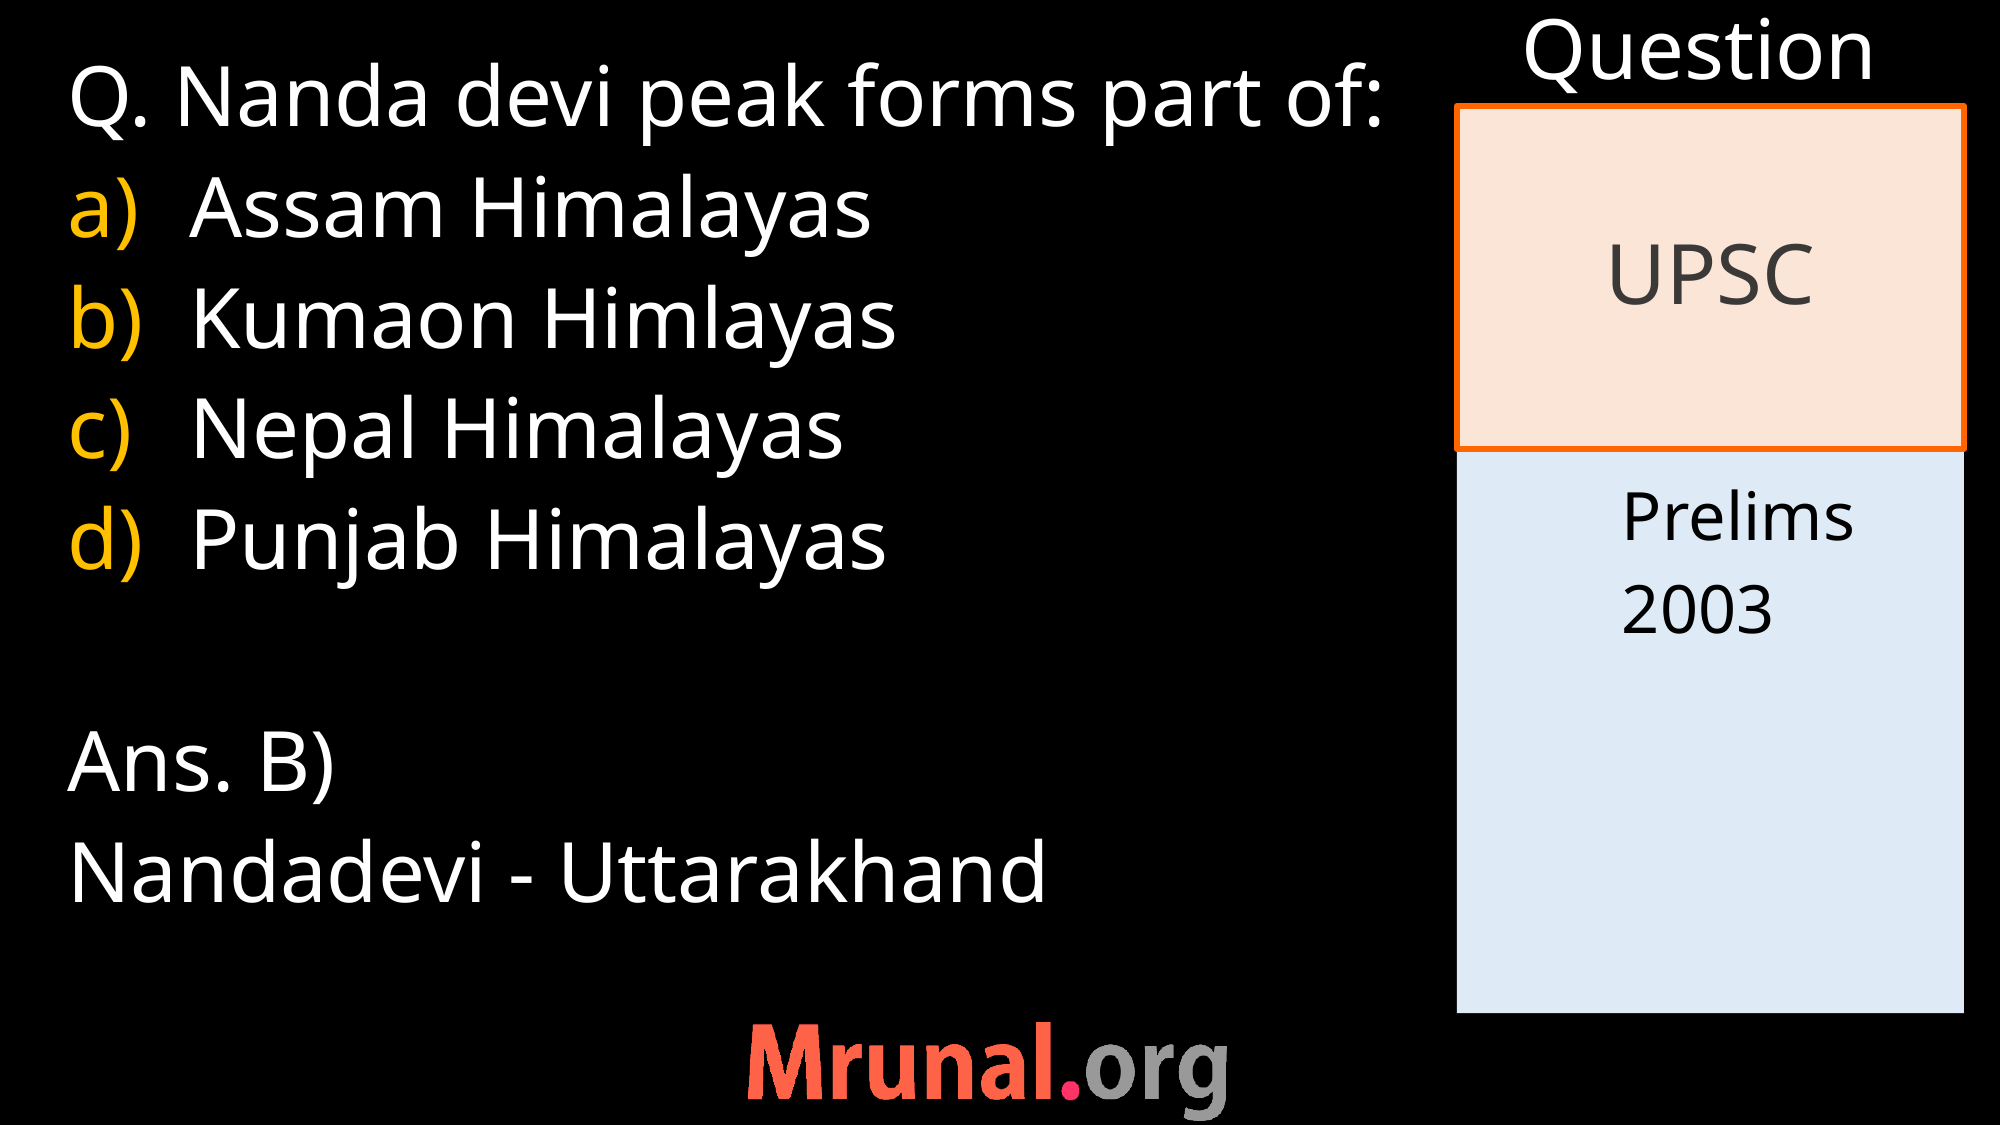

Question
Q. Nanda devi peak forms part of:
Assam Himalayas
Kumaon Himlayas
Nepal Himalayas
Punjab Himalayas
Ans. B)
Nandadevi - Uttarakhand
UPSC
# Prelims
	2003